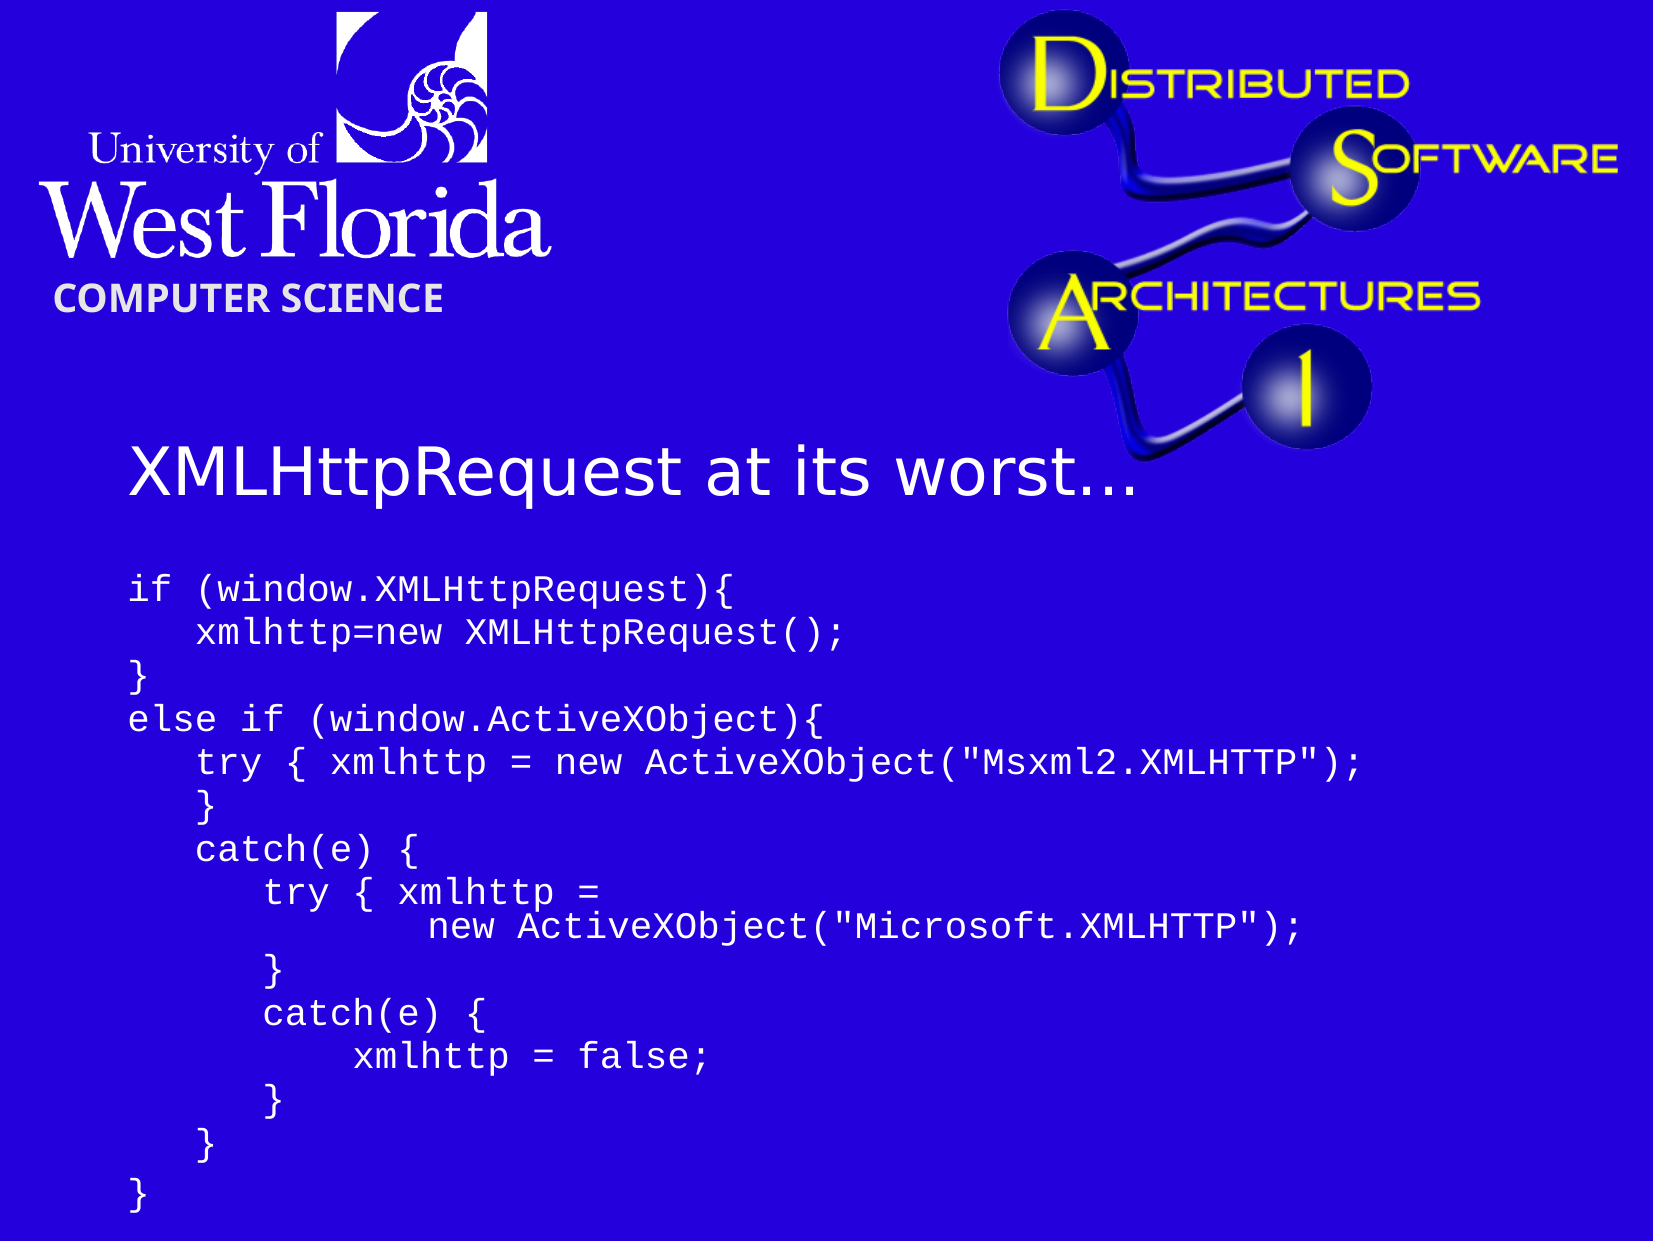

COMPUTER SCIENCE
XMLHttpRequest at its worst...
if (window.XMLHttpRequest){
 xmlhttp=new XMLHttpRequest();
}
else if (window.ActiveXObject){
 try { xmlhttp = new ActiveXObject("Msxml2.XMLHTTP");
 }
 catch(e) {
 try { xmlhttp =
		new ActiveXObject("Microsoft.XMLHTTP");
 }
 catch(e) {
 xmlhttp = false;
 }
 }
}